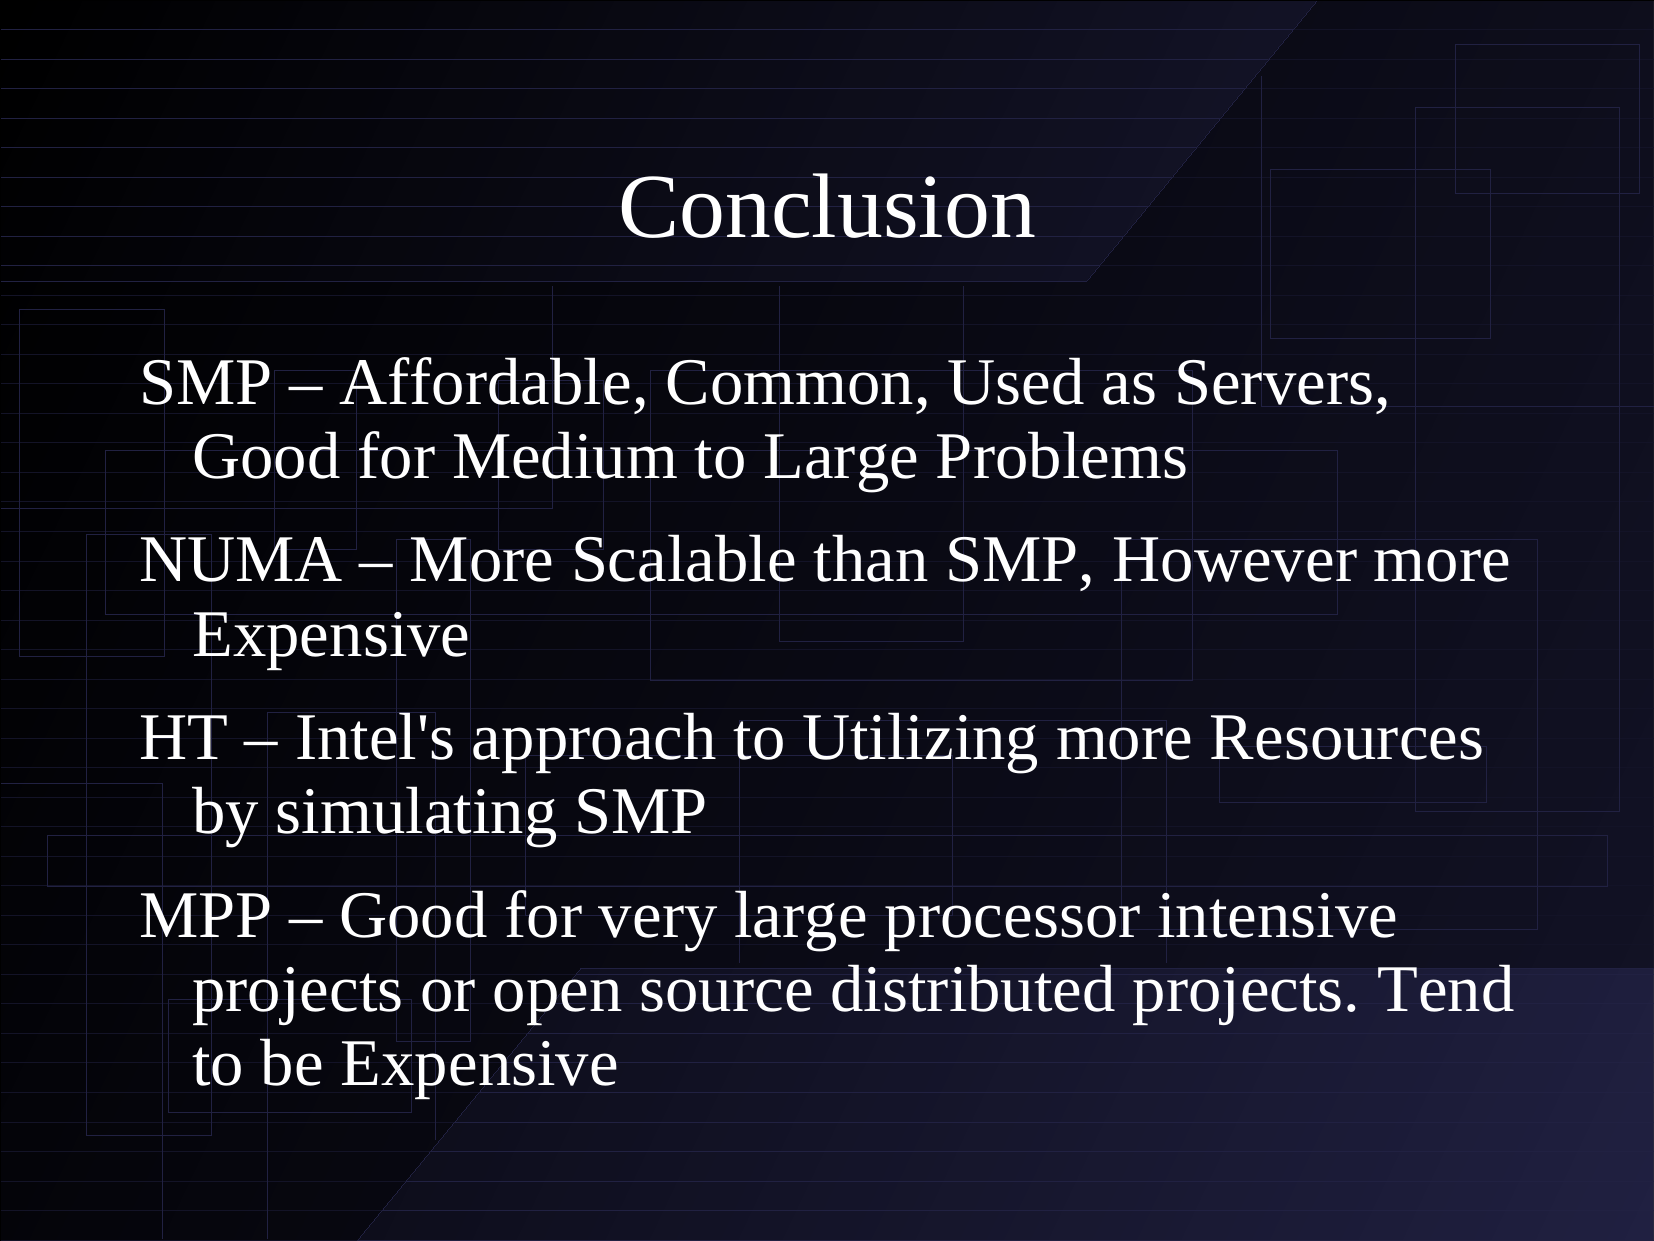

# Conclusion
SMP – Affordable, Common, Used as Servers, Good for Medium to Large Problems
NUMA – More Scalable than SMP, However more Expensive
HT – Intel's approach to Utilizing more Resources by simulating SMP
MPP – Good for very large processor intensive projects or open source distributed projects. Tend to be Expensive